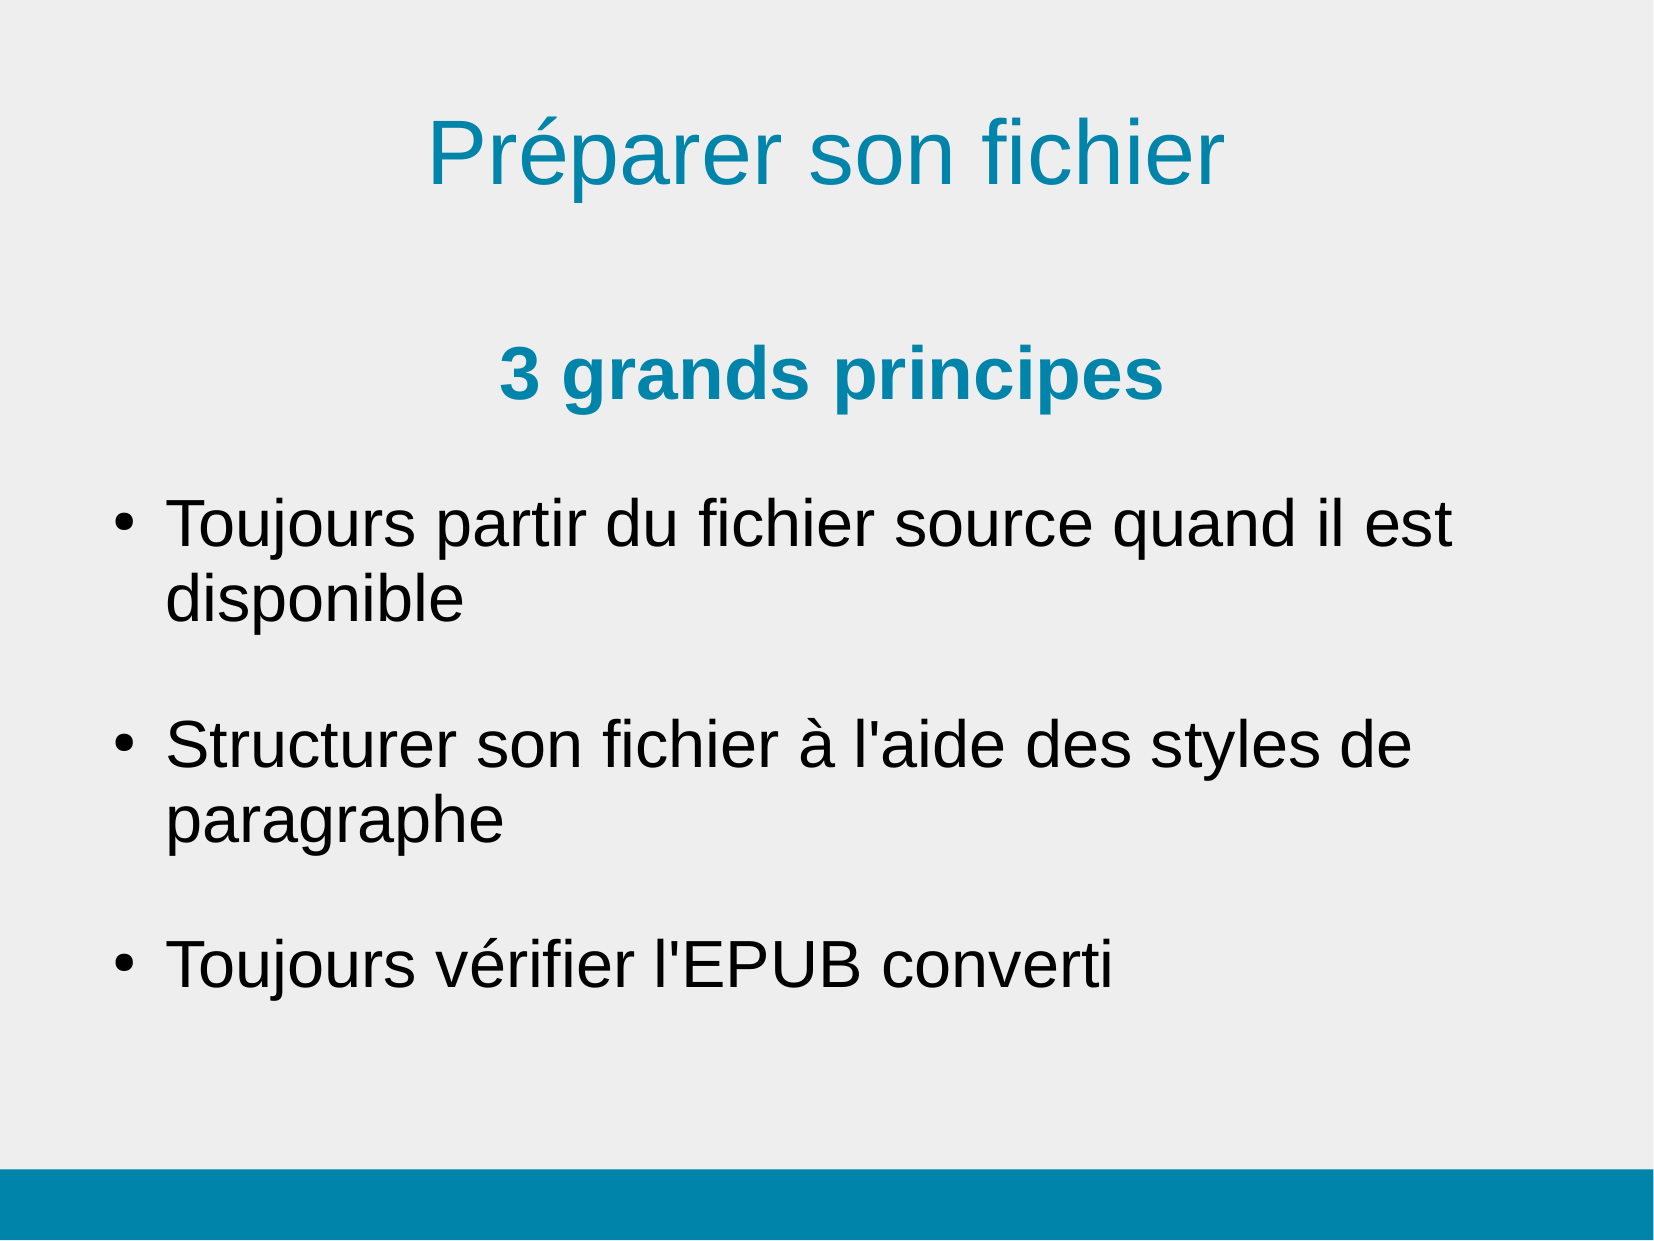

# Préparer son fichier
3 grands principes
Toujours partir du fichier source quand il est disponible
Structurer son fichier à l'aide des styles de paragraphe
Toujours vérifier l'EPUB converti